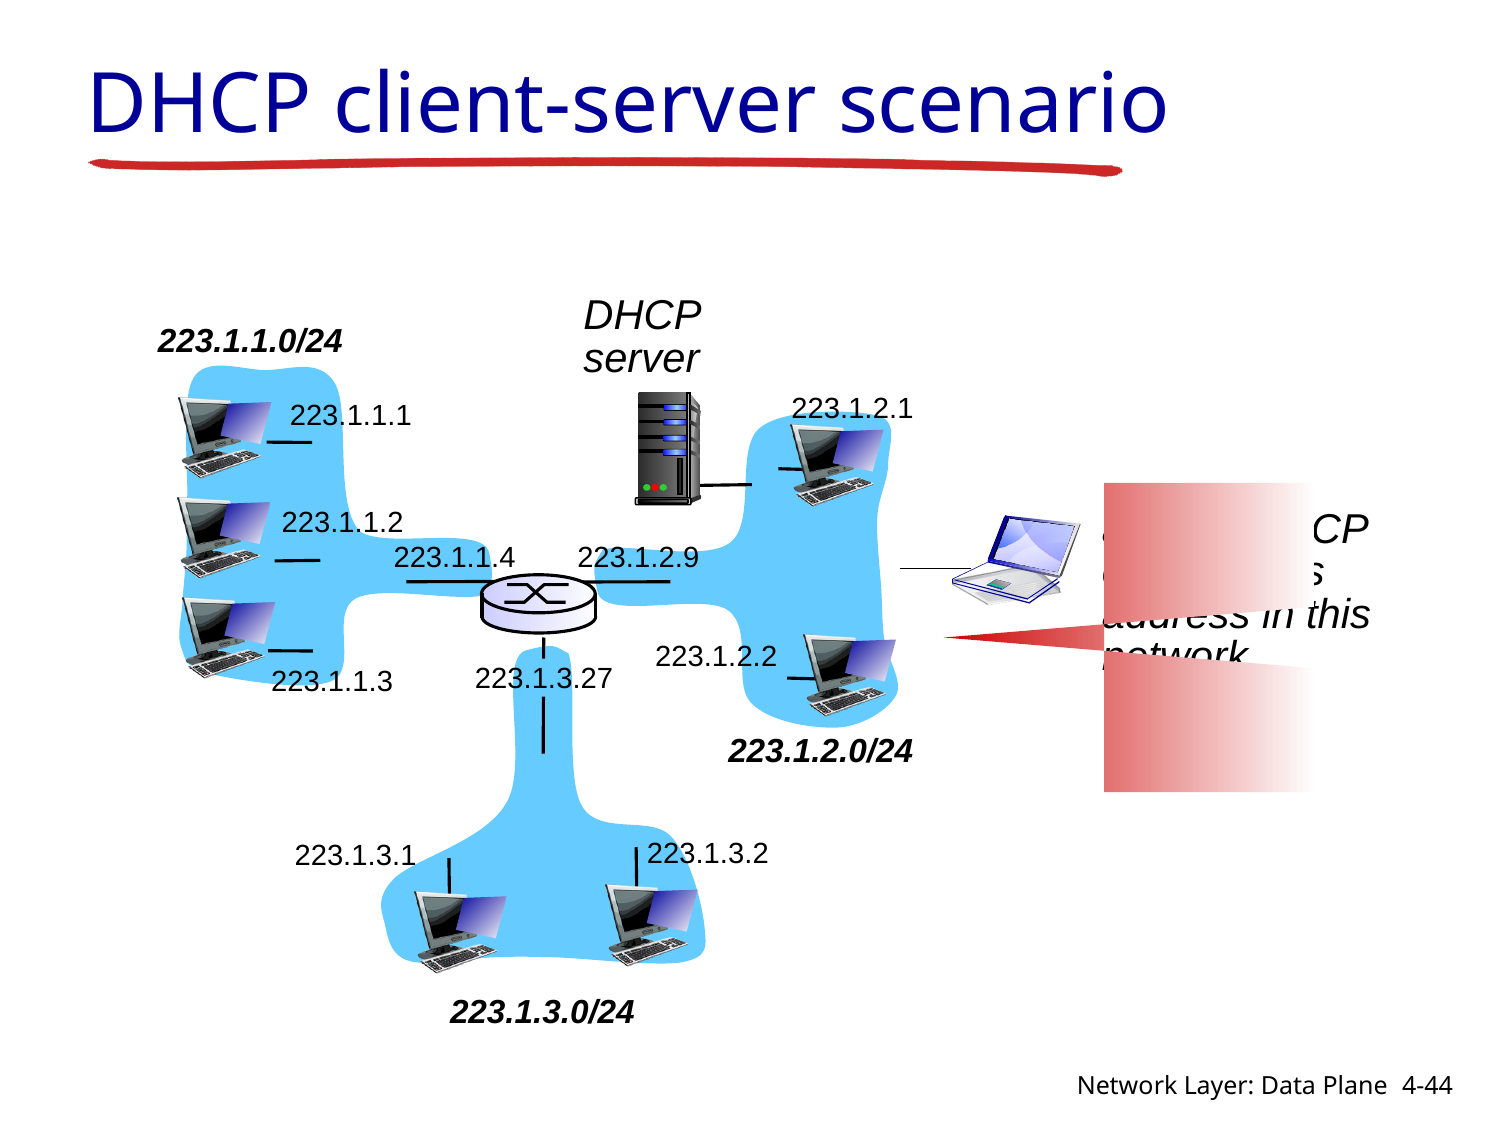

# DHCP client-server scenario
DHCP
server
223.1.1.0/24
223.1.2.1
223.1.1.1
223.1.1.2
arriving DHCP
client needs
address in this
network
223.1.1.4
223.1.2.9
223.1.2.2
223.1.3.27
223.1.1.3
223.1.2.0/24
223.1.3.2
223.1.3.1
223.1.3.0/24
Network Layer: Data Plane